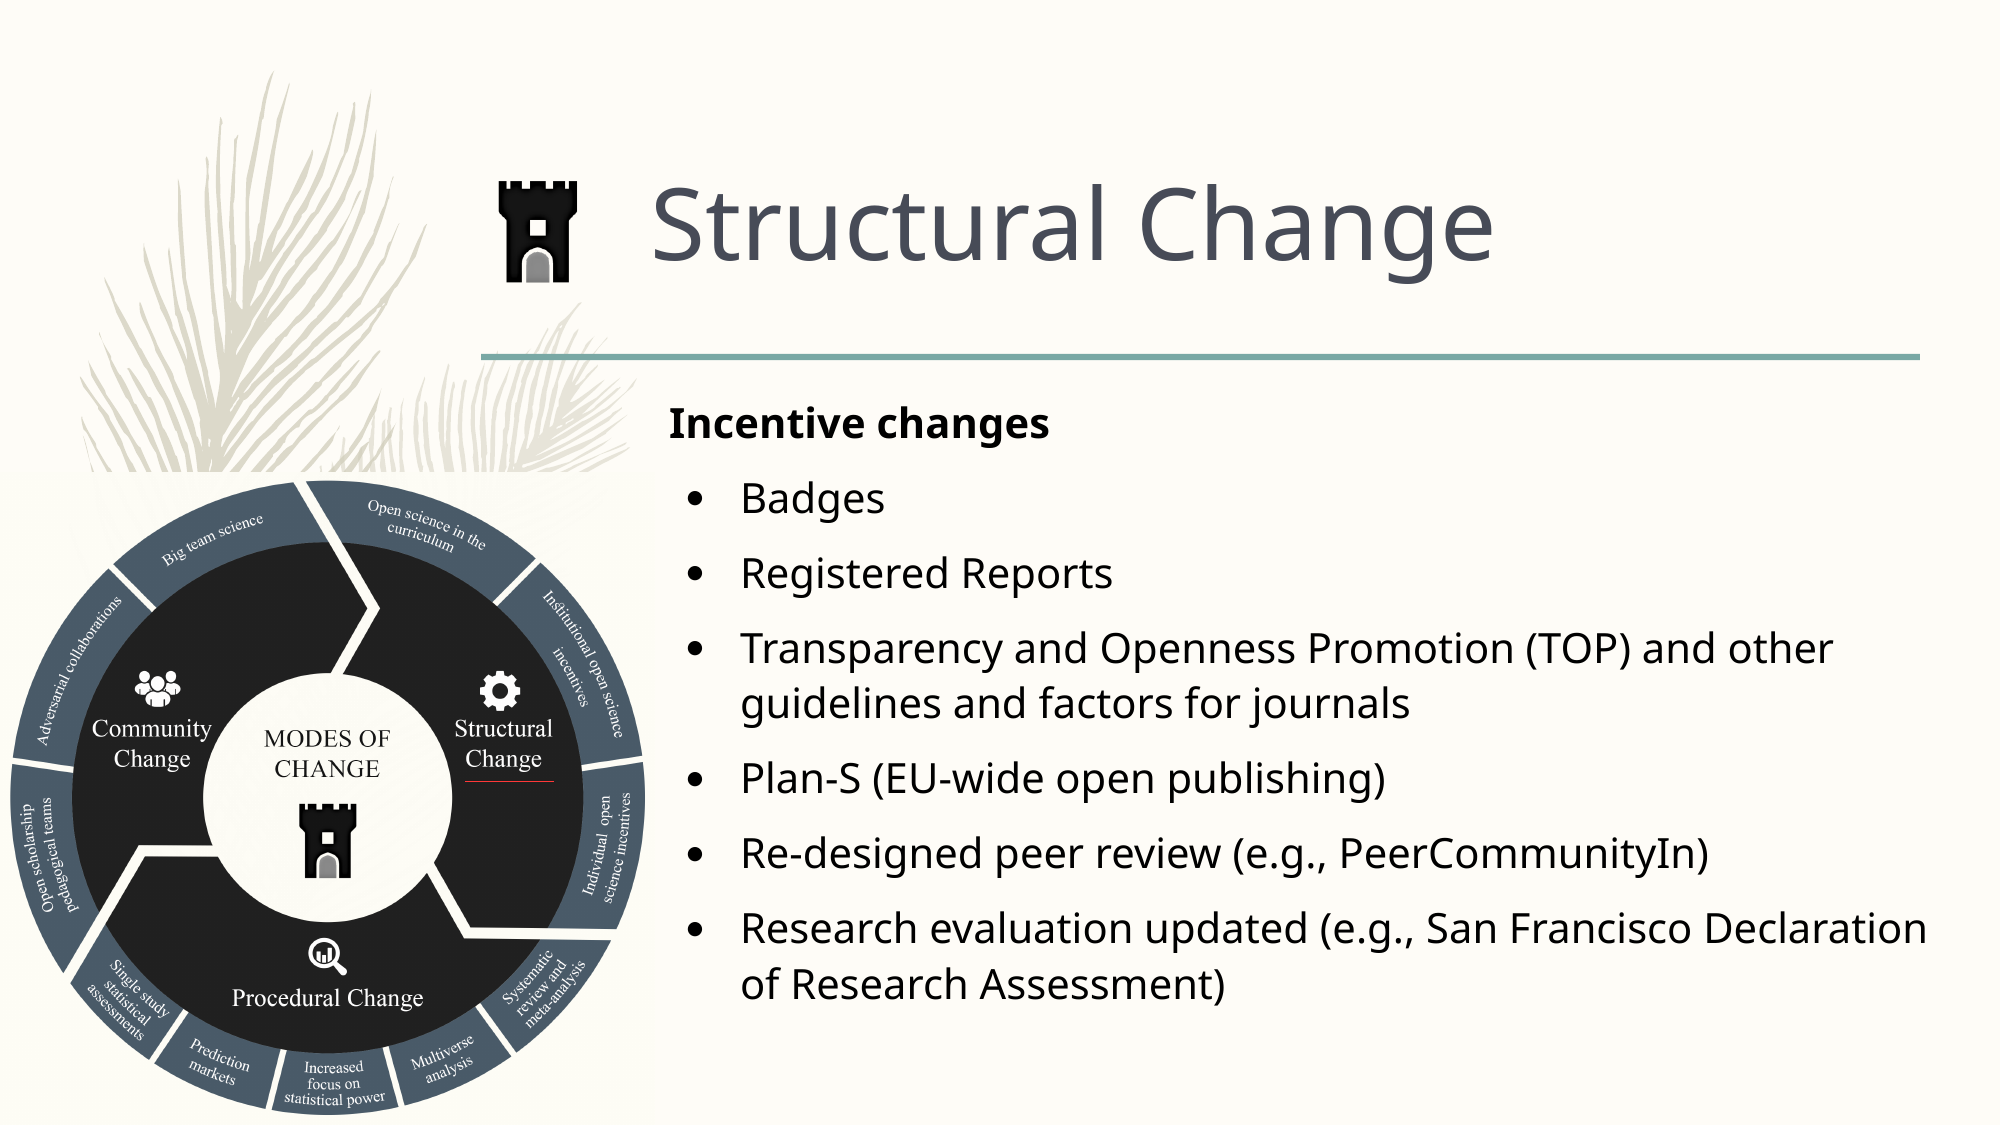

# Structural Change
Incentive changes
Badges
Registered Reports
Transparency and Openness Promotion (TOP) and other guidelines and factors for journals
Plan-S (EU-wide open publishing)
Re-designed peer review (e.g., PeerCommunityIn)
Research evaluation updated (e.g., San Francisco Declaration of Research Assessment)